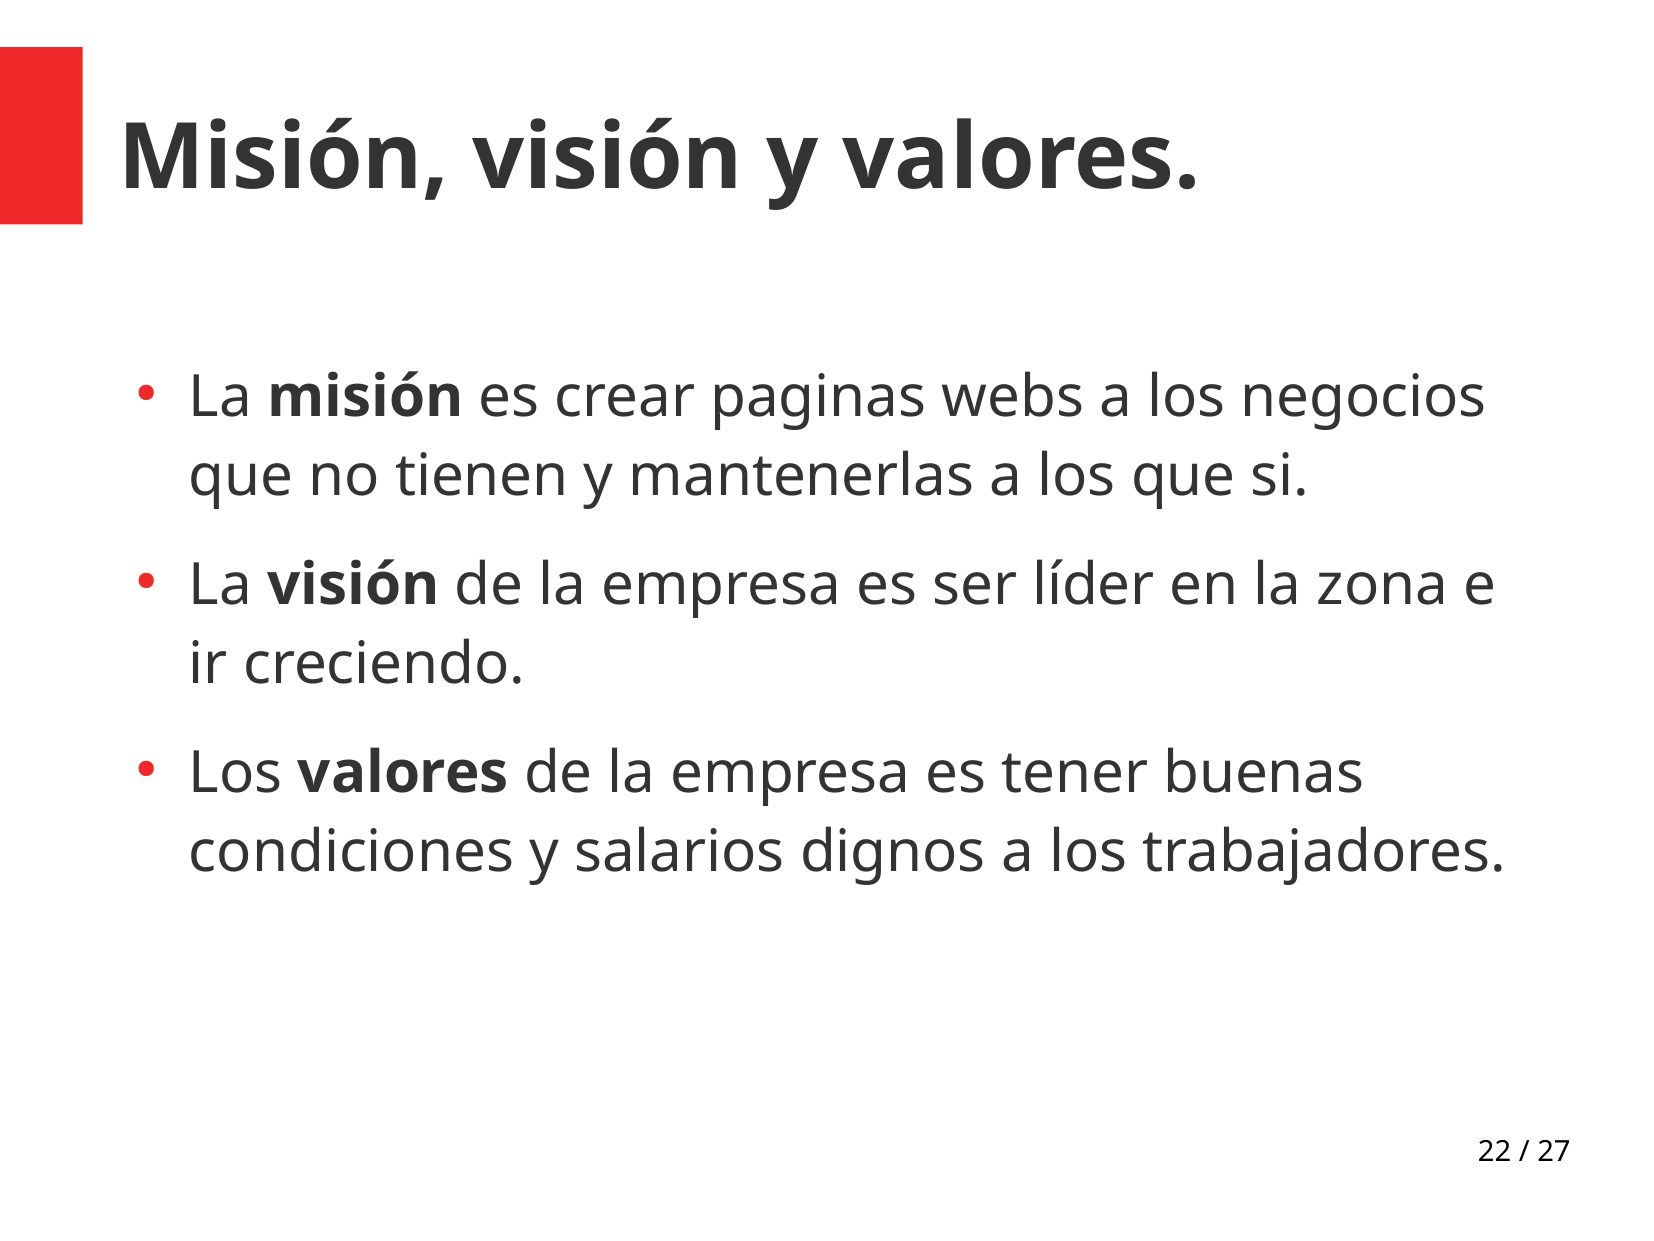

# Misión, visión y valores.
La misión es crear paginas webs a los negocios que no tienen y mantenerlas a los que si.
La visión de la empresa es ser líder en la zona e ir creciendo.
Los valores de la empresa es tener buenas condiciones y salarios dignos a los trabajadores.
22